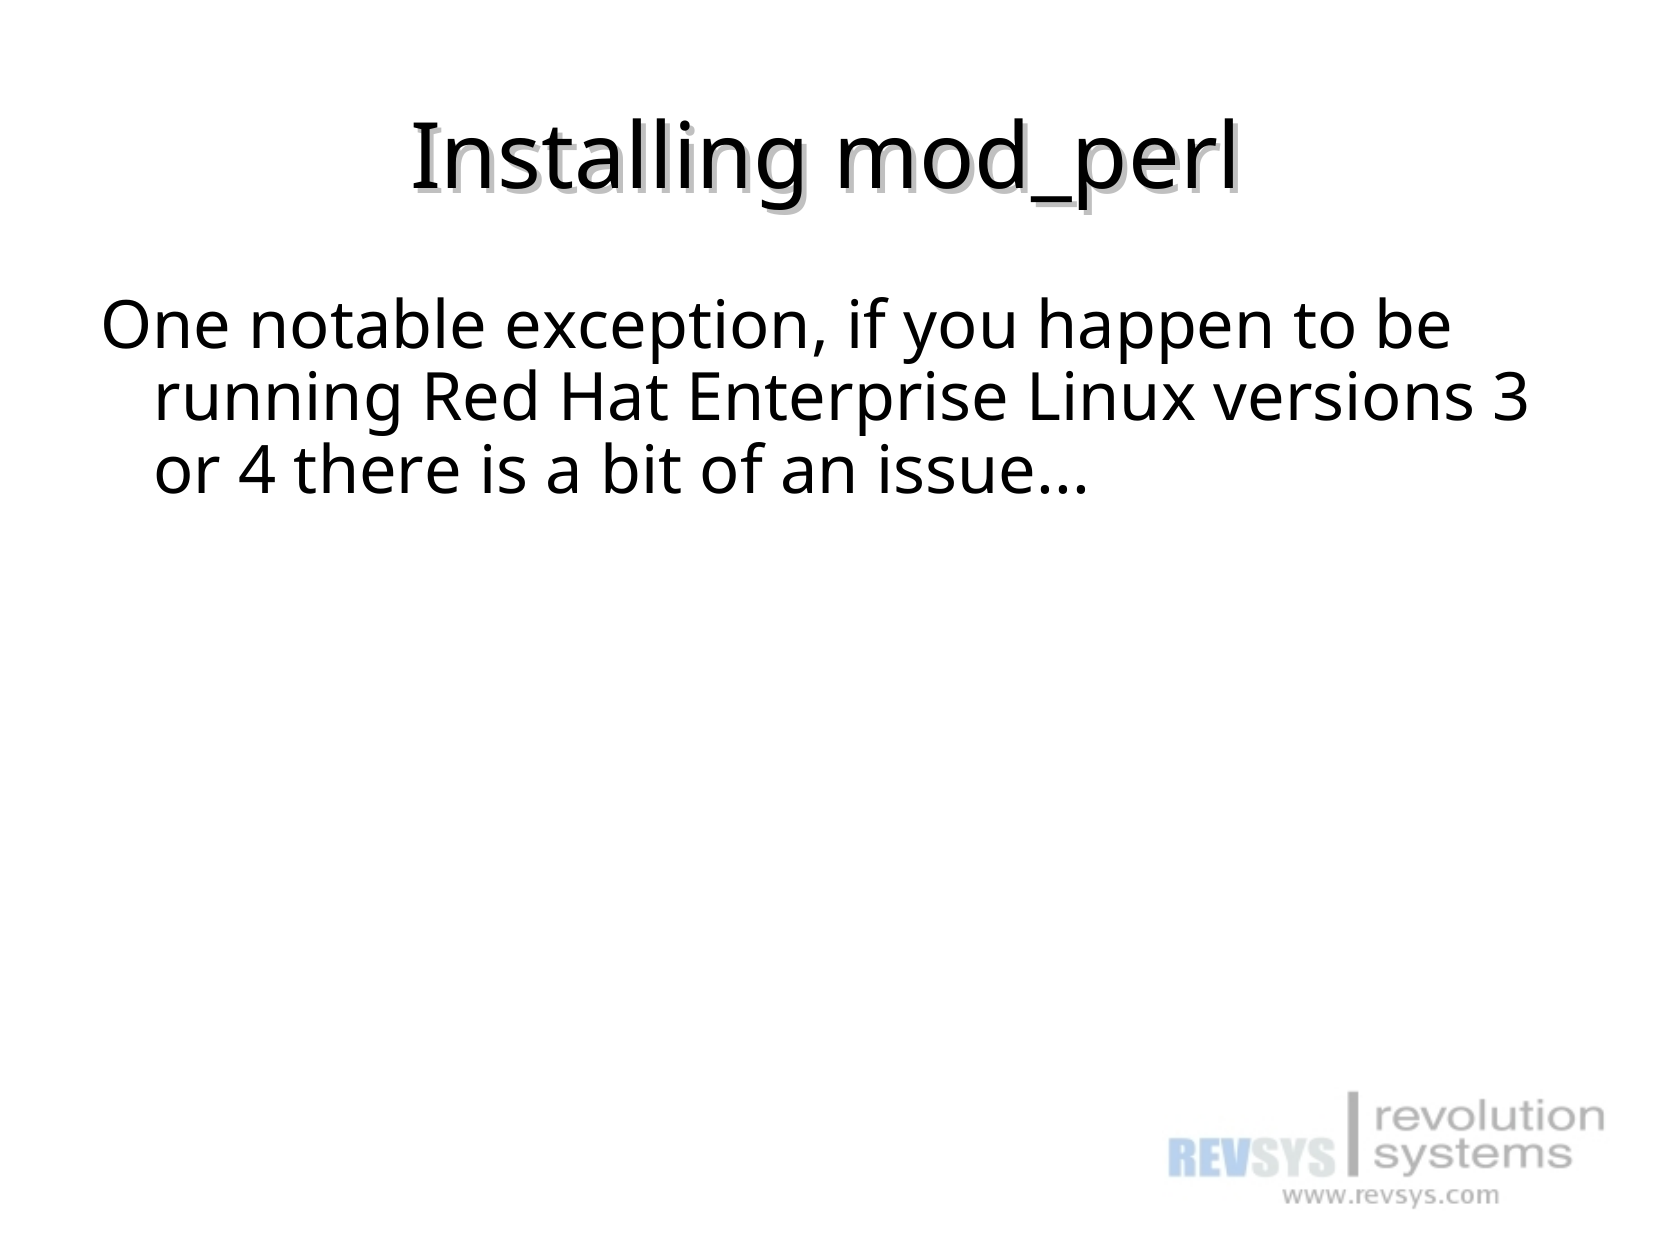

Installing mod_perl
# One notable exception, if you happen to be running Red Hat Enterprise Linux versions 3 or 4 there is a bit of an issue...